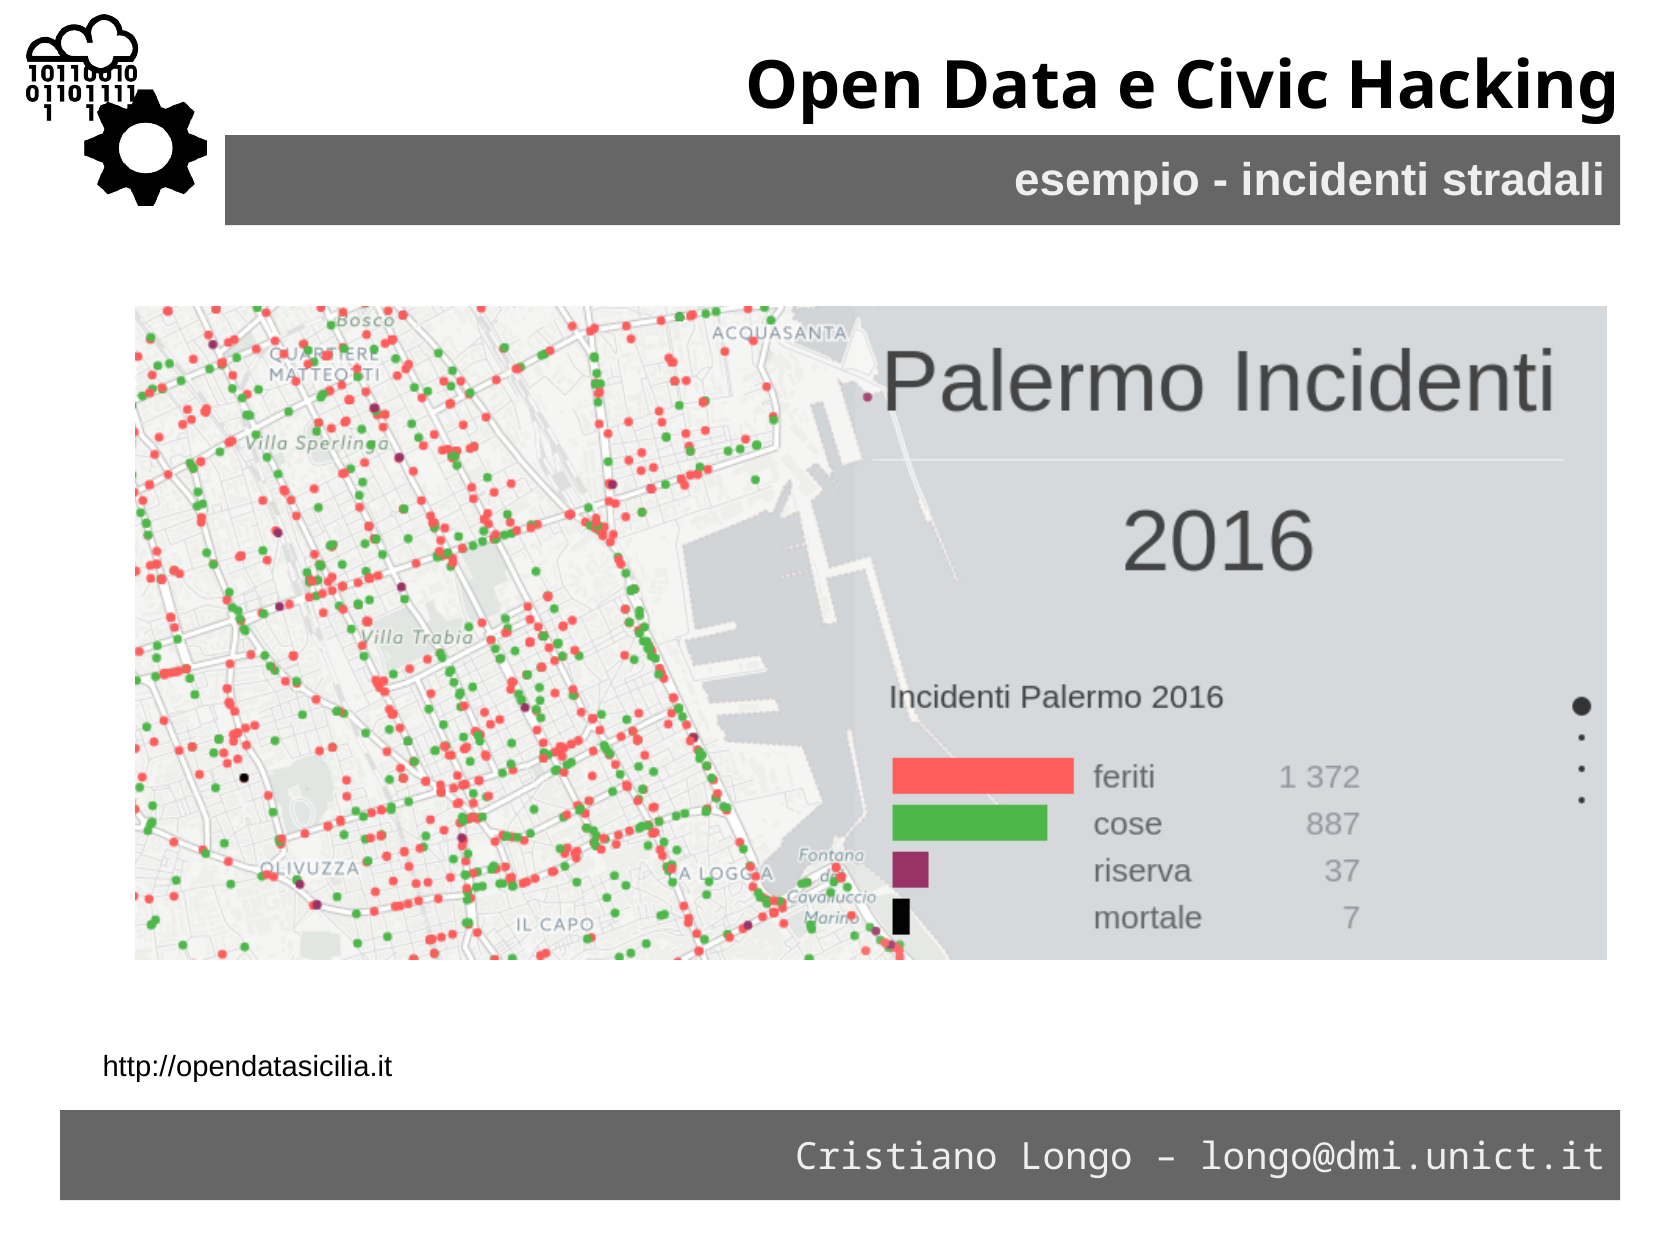

Open Data e Civic Hacking
esempio - incidenti stradali
http://opendatasicilia.it
Cristiano Longo – longo@dmi.unict.it